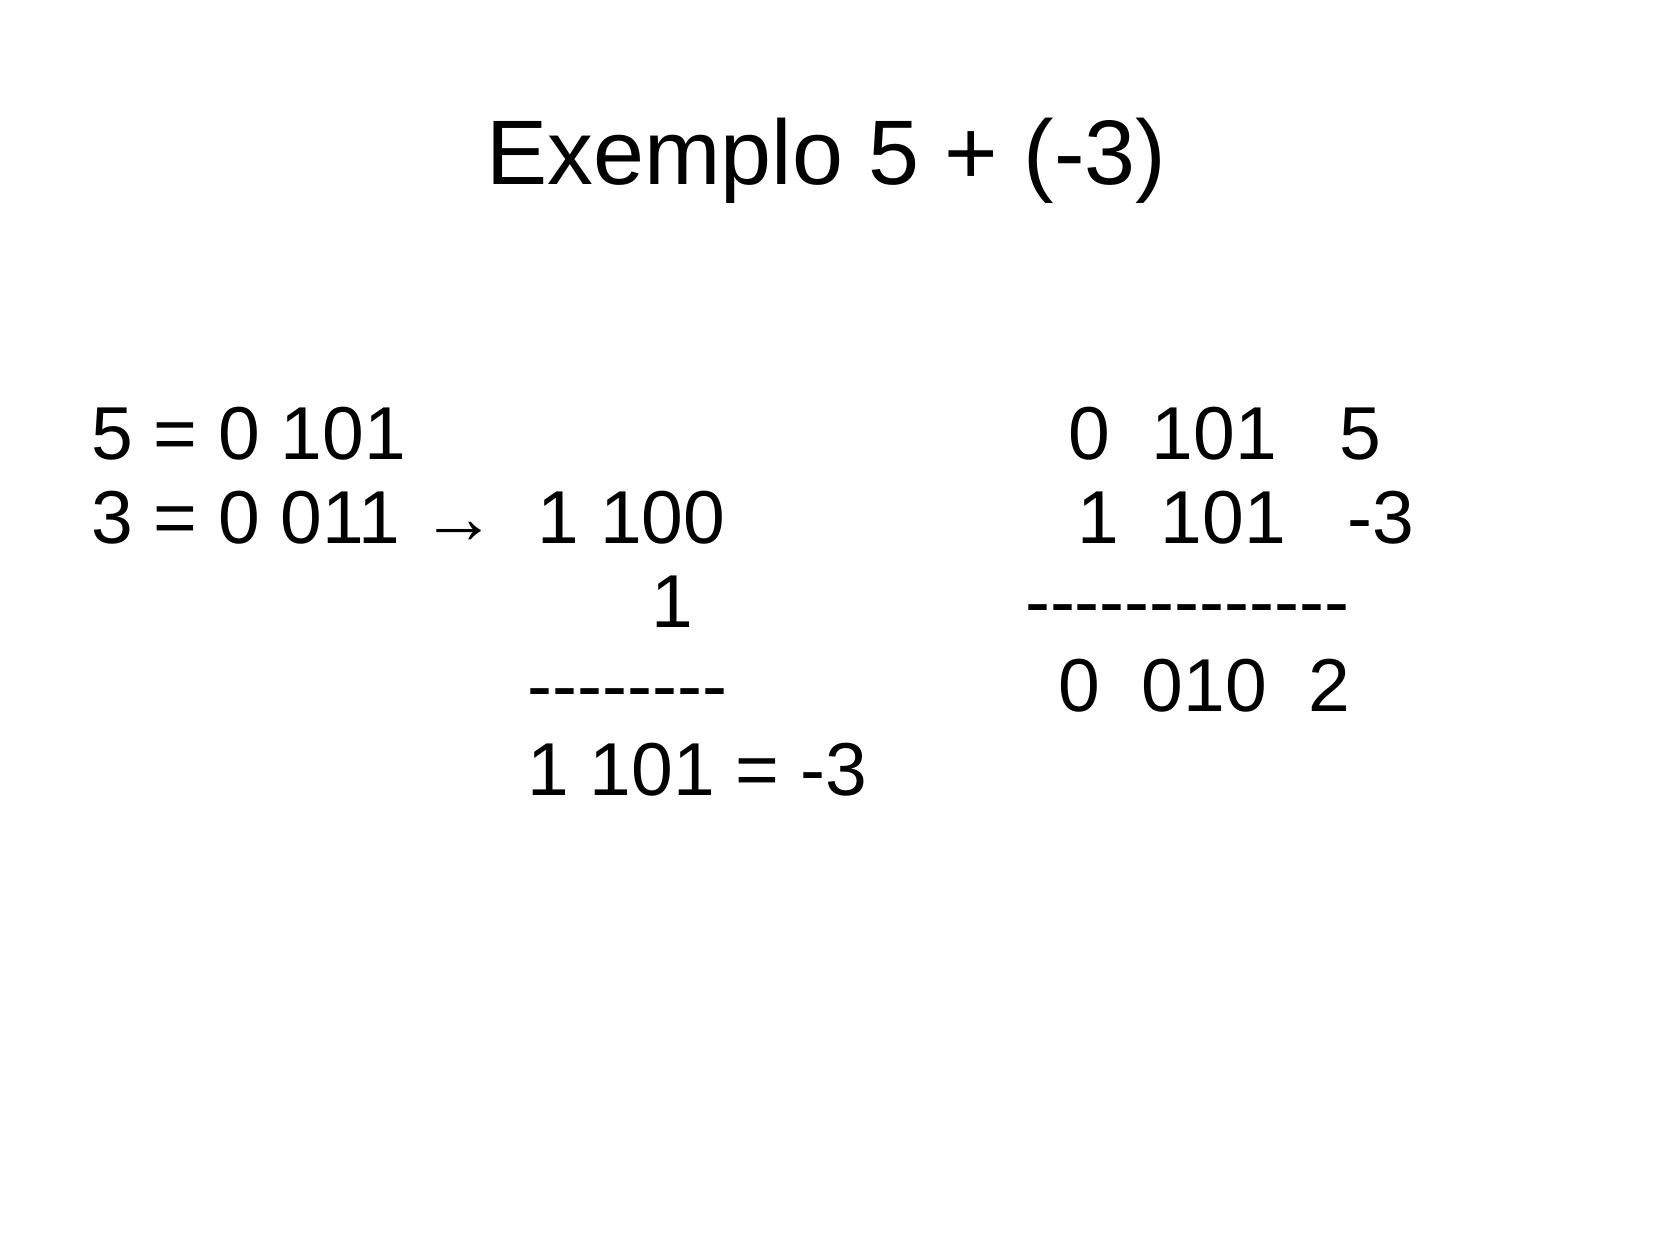

# Exemplo 5 + (-3)
5 = 0 101 0 101 5
3 = 0 011 → 1 100 1 101 -3
 1 -------------
 -------- 0 010 2
 1 101 = -3